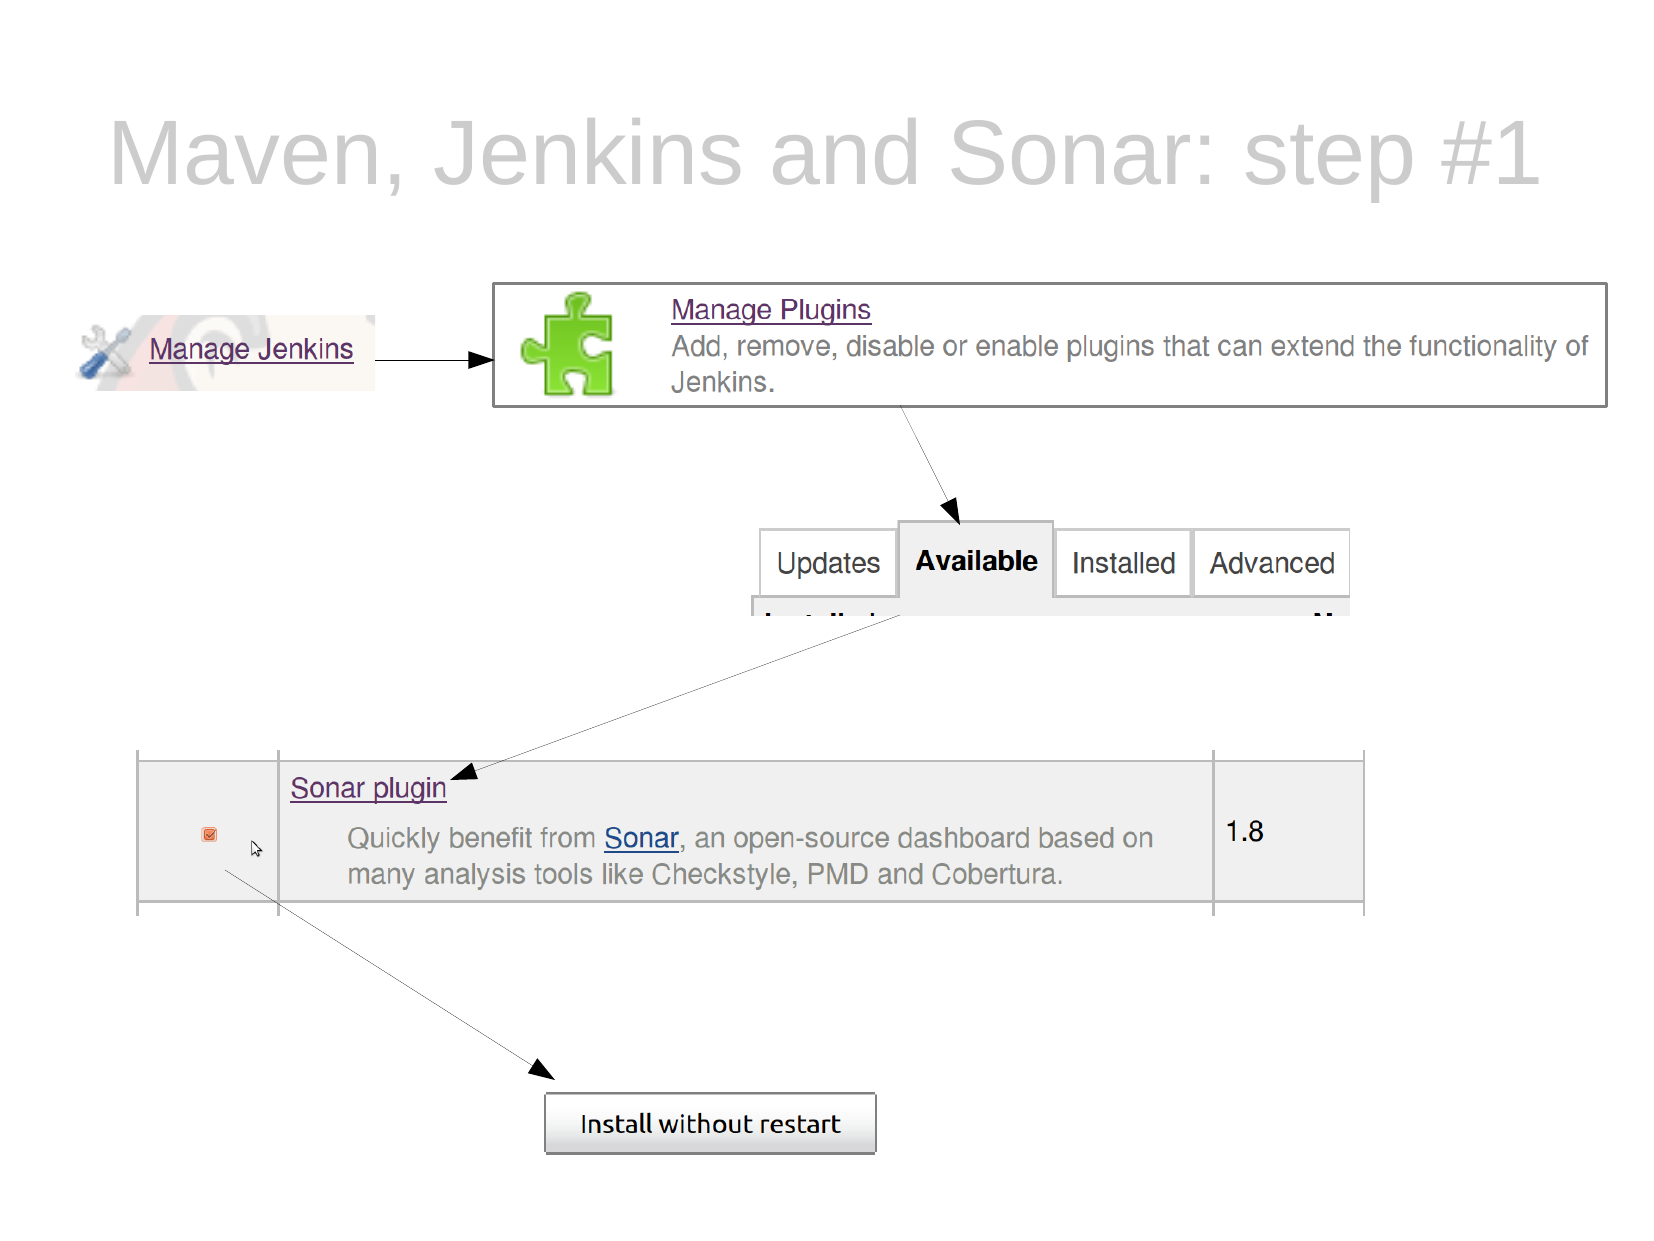

# Maven, Jenkins and Sonar: step #1